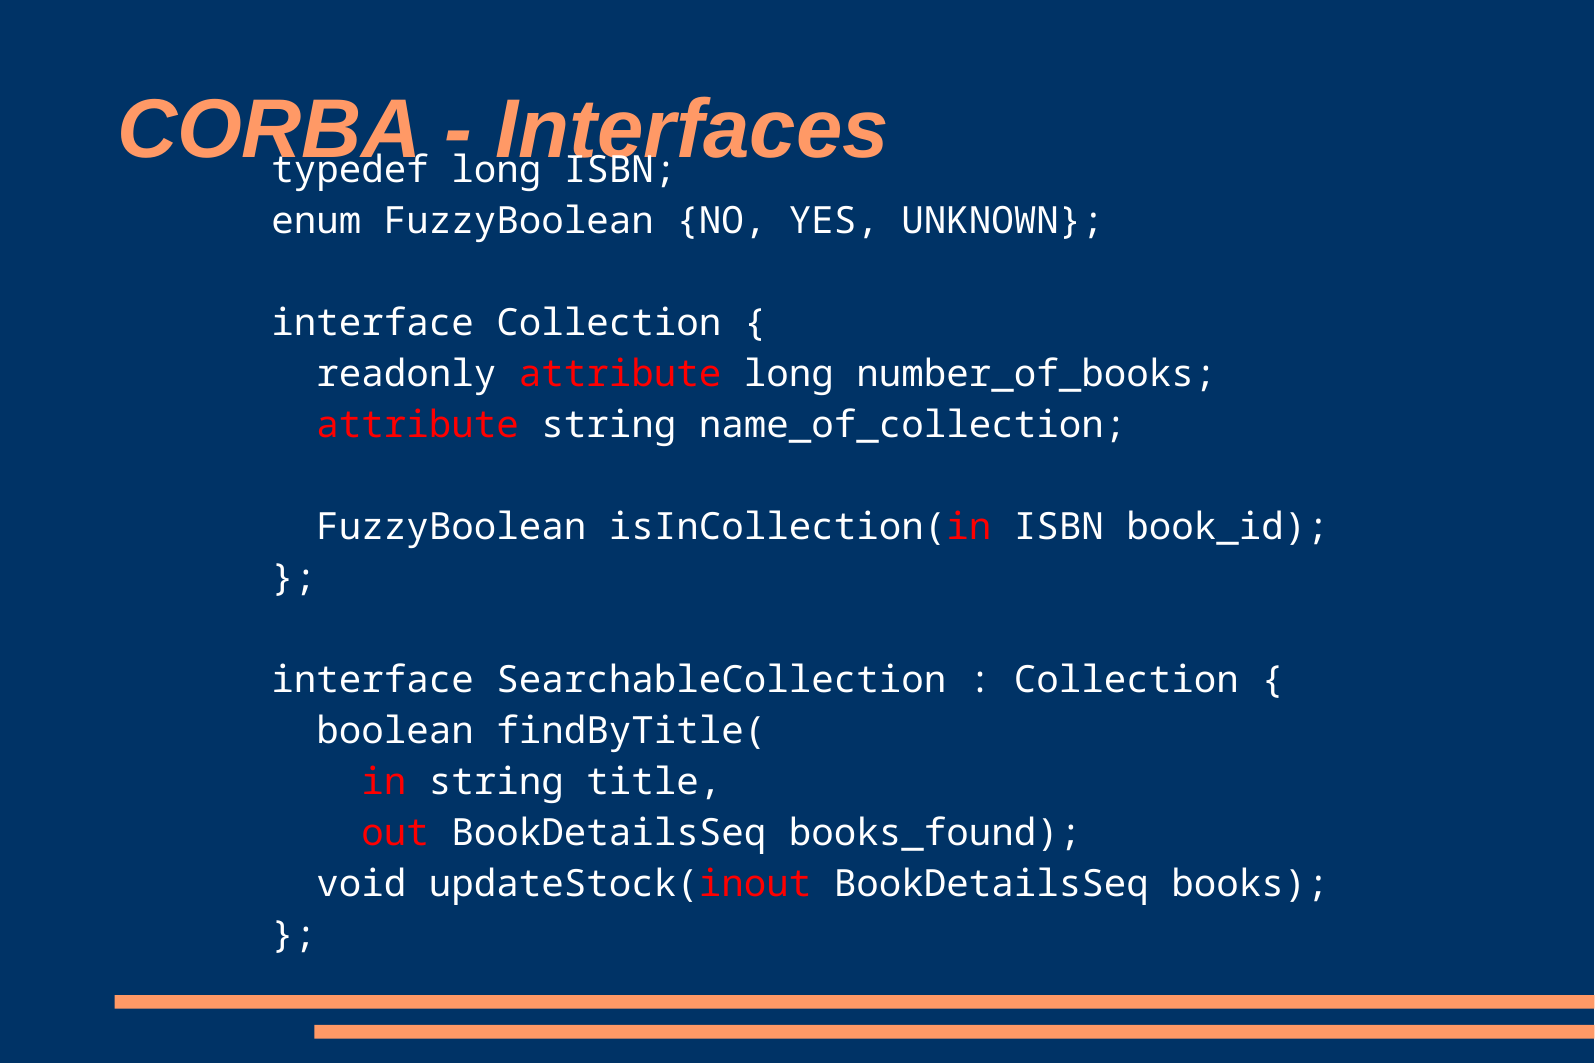

# CORBA - Interfaces
typedef long ISBN;
enum FuzzyBoolean {NO, YES, UNKNOWN};
interface Collection {
 readonly attribute long number_of_books;
 attribute string name_of_collection;
 FuzzyBoolean isInCollection(in ISBN book_id);
};
interface SearchableCollection : Collection {
 boolean findByTitle(
 in string title,
 out BookDetailsSeq books_found);
 void updateStock(inout BookDetailsSeq books);
};